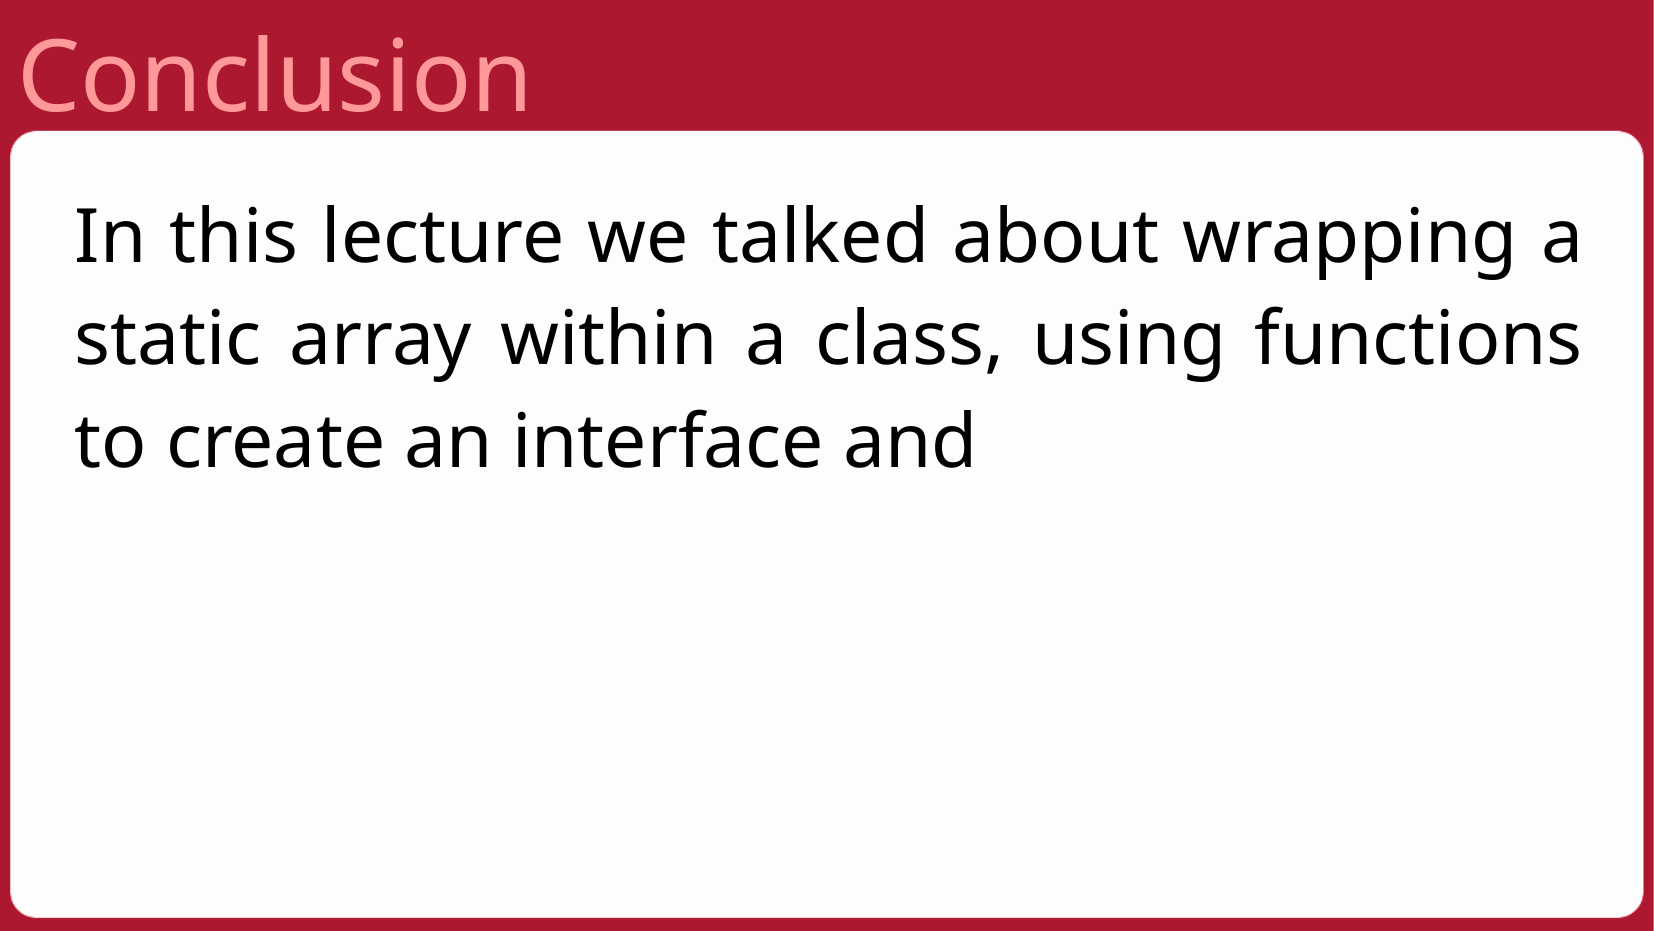

# Conclusion
In this lecture we talked about wrapping a static array within a class, using functions to create an interface and